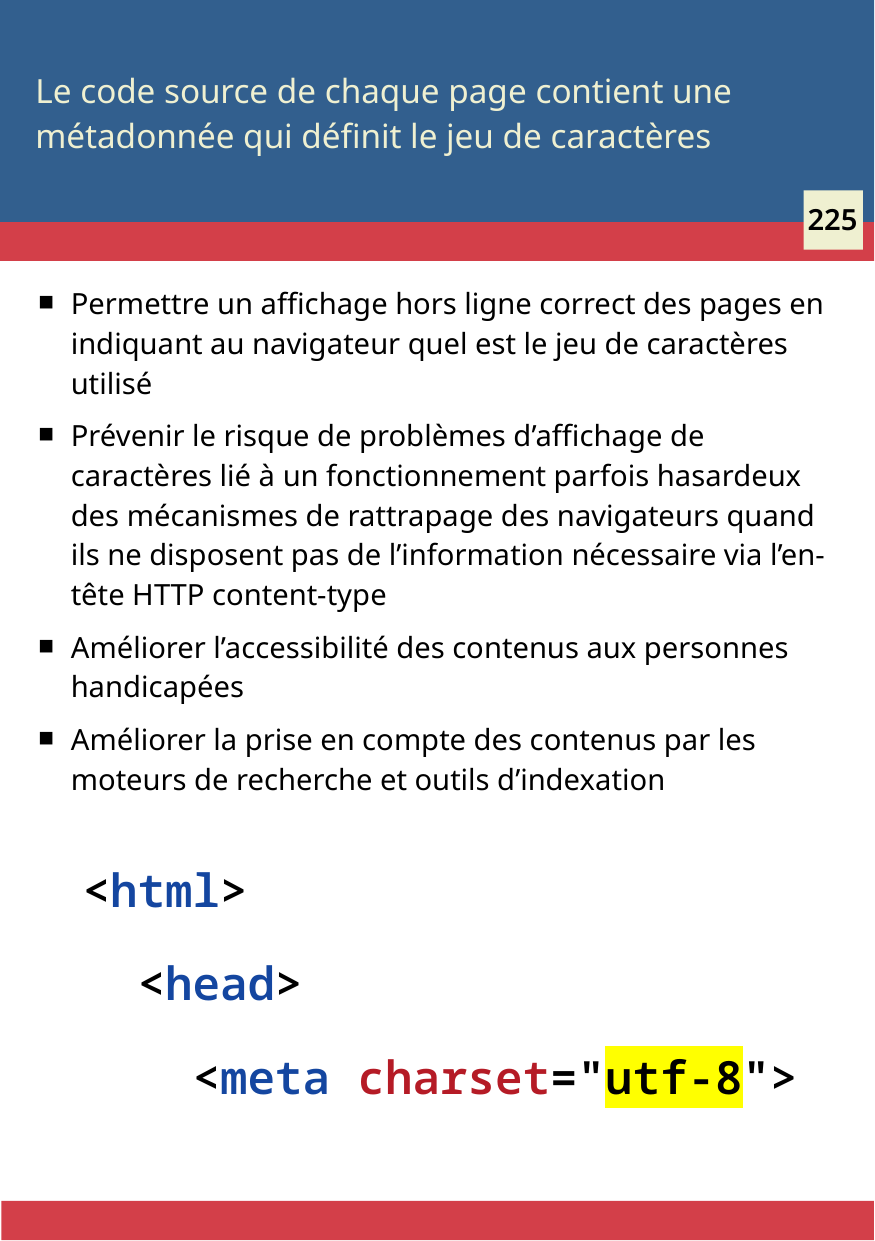

# Le code source de chaque page contient une métadonnée qui définit le jeu de caractères
225
Permettre un affichage hors ligne correct des pages en indiquant au navigateur quel est le jeu de caractères utilisé
Prévenir le risque de problèmes d’affichage de caractères lié à un fonctionnement parfois hasardeux des mécanismes de rattrapage des navigateurs quand ils ne disposent pas de l’information nécessaire via l’en-tête HTTP content-type
Améliorer l’accessibilité des contenus aux personnes handicapées
Améliorer la prise en compte des contenus par les moteurs de recherche et outils d’indexation
<html>
 <head>
 <meta charset="utf-8">